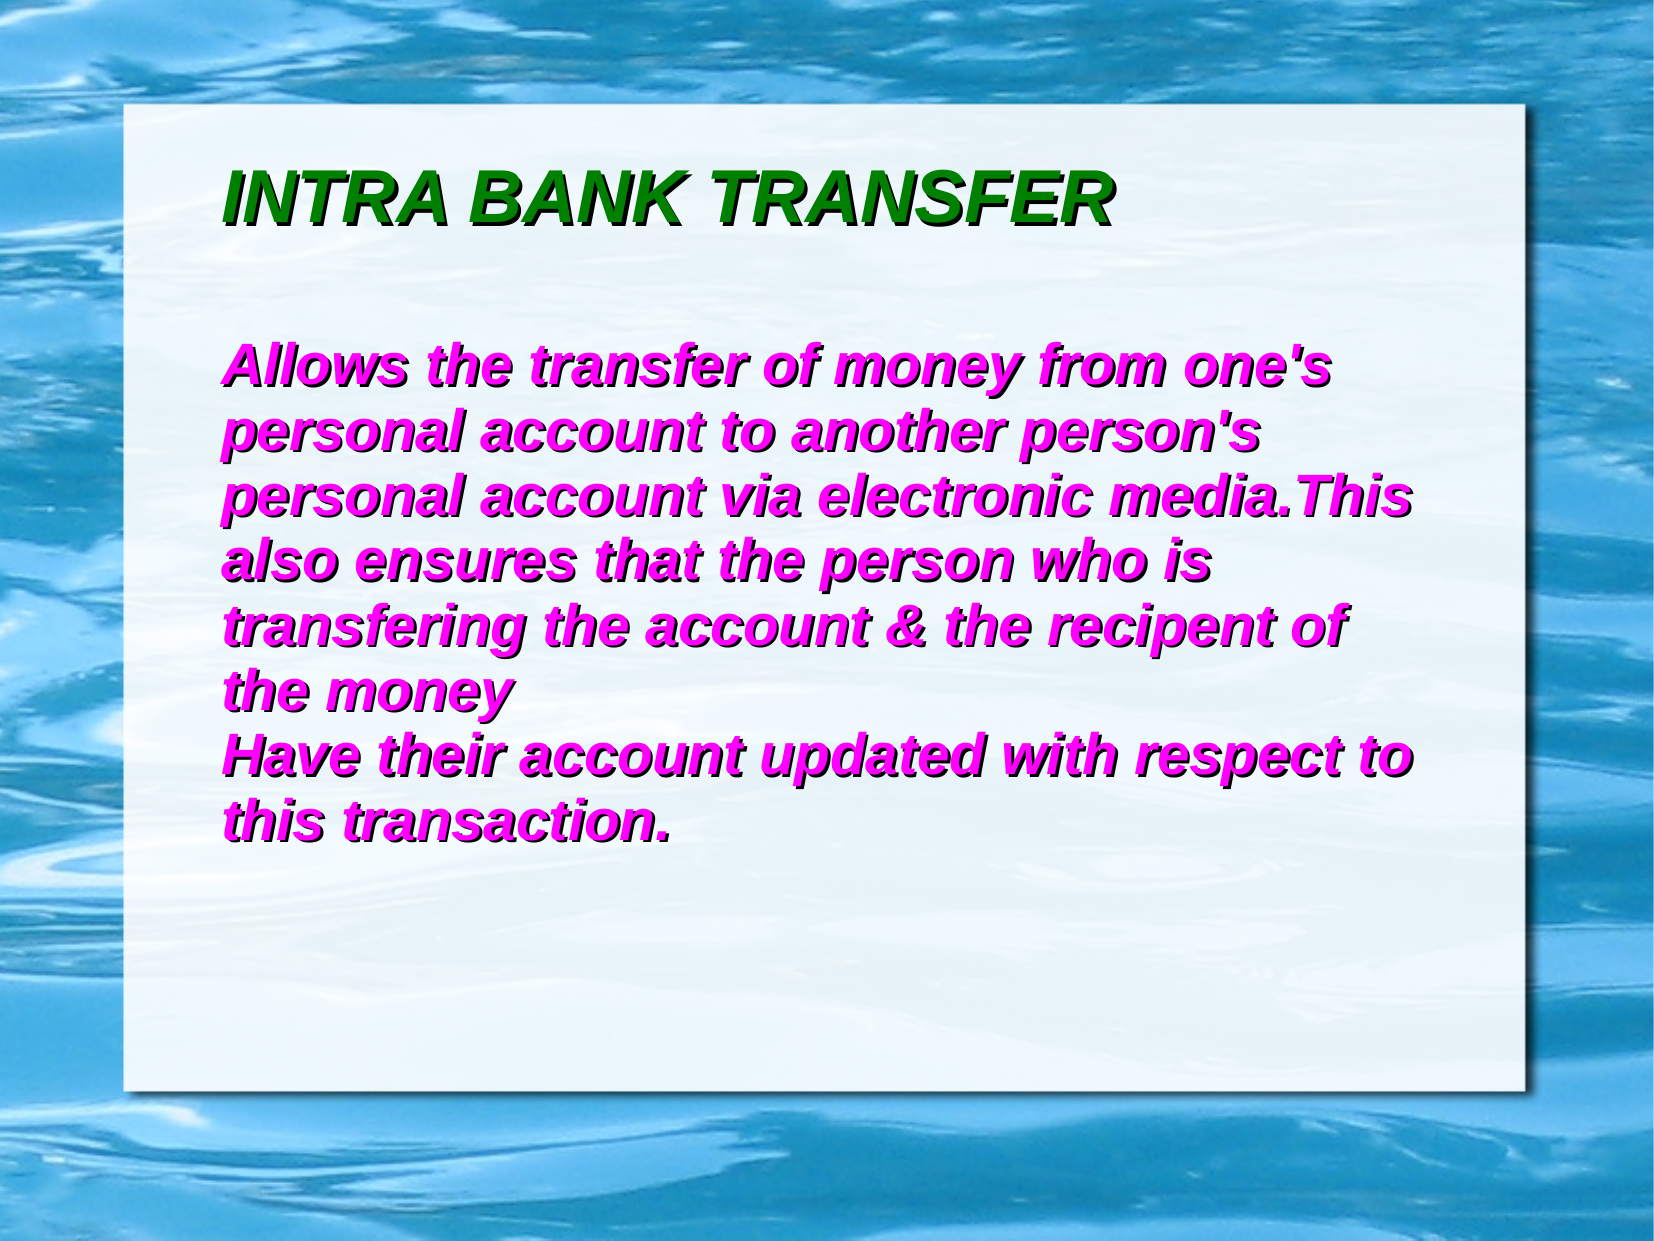

INTRA BANK TRANSFER
Allows the transfer of money from one's personal account to another person's personal account via electronic media.This also ensures that the person who is transfering the account & the recipent of the money
Have their account updated with respect to this transaction.